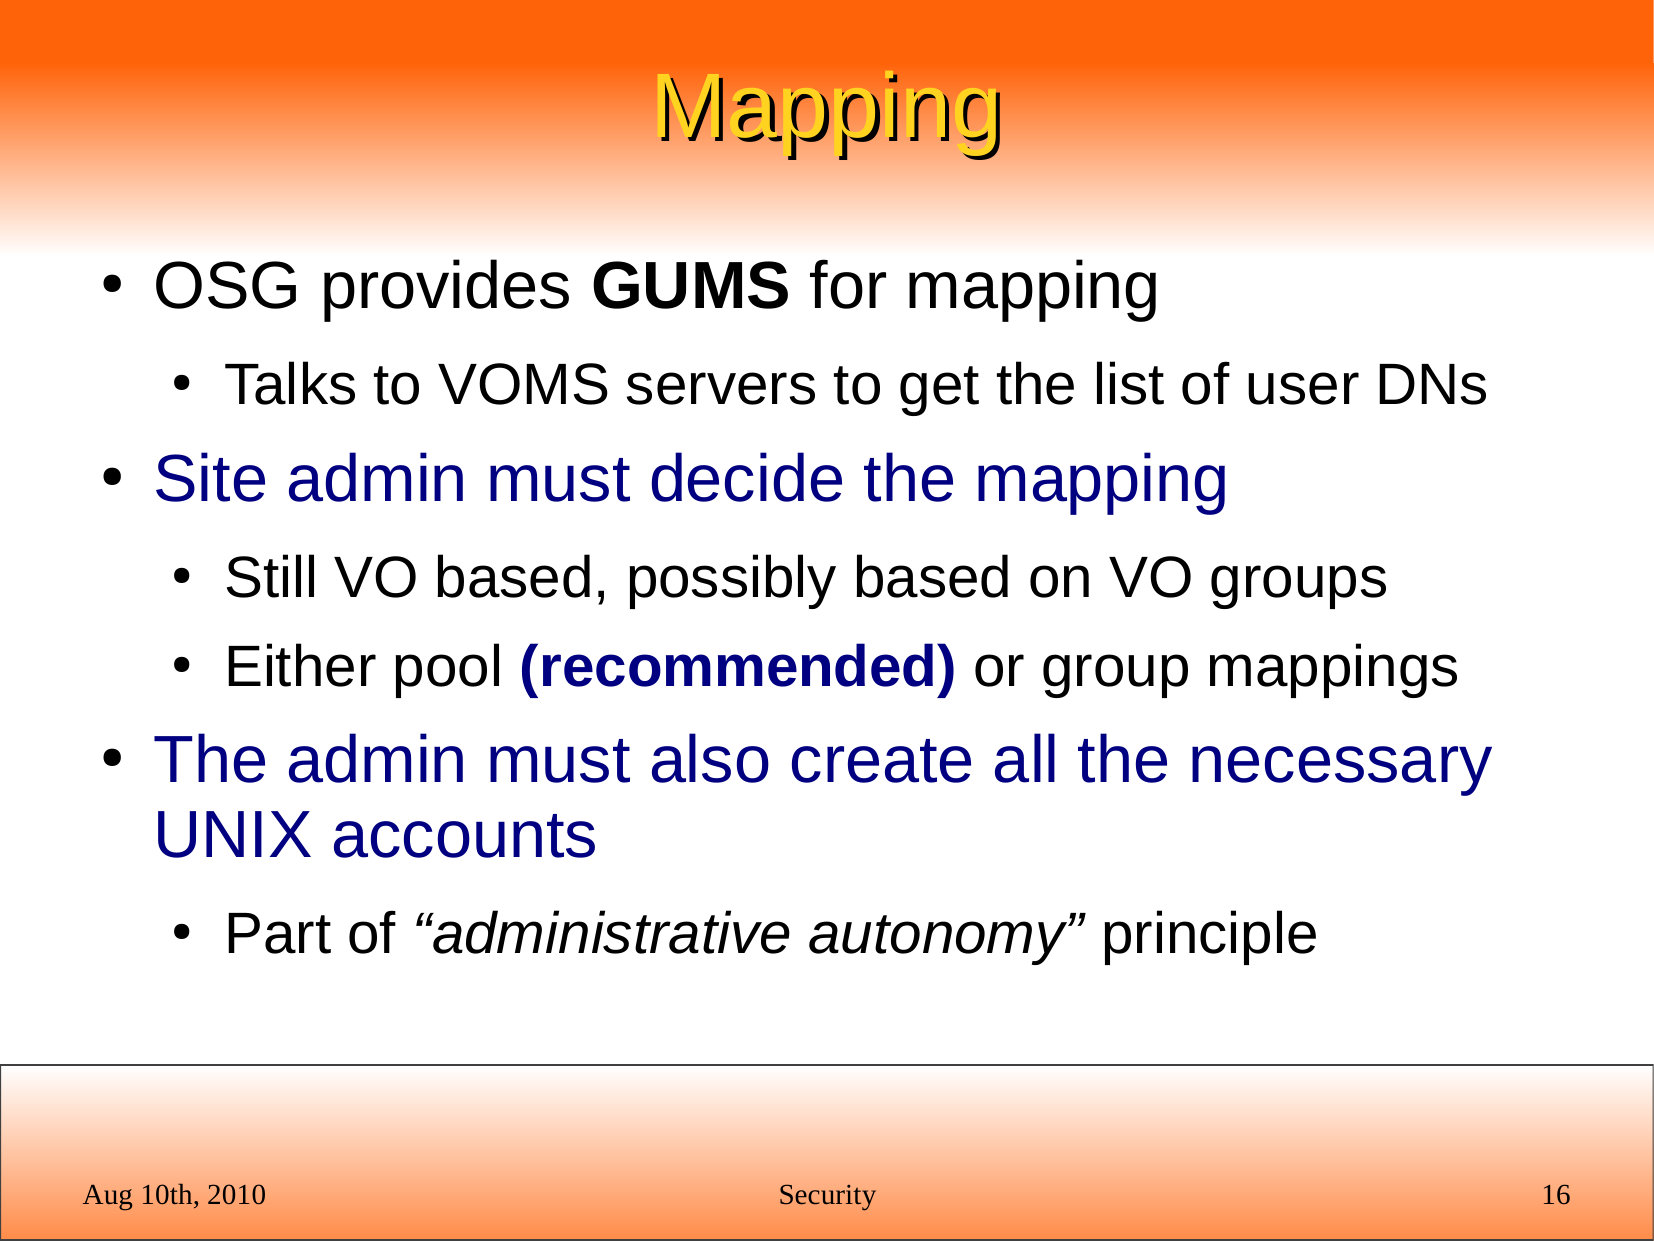

# Mapping
OSG provides GUMS for mapping
Talks to VOMS servers to get the list of user DNs
Site admin must decide the mapping
Still VO based, possibly based on VO groups
Either pool (recommended) or group mappings
The admin must also create all the necessary UNIX accounts
Part of “administrative autonomy” principle
Aug 10th, 2010
Security
16